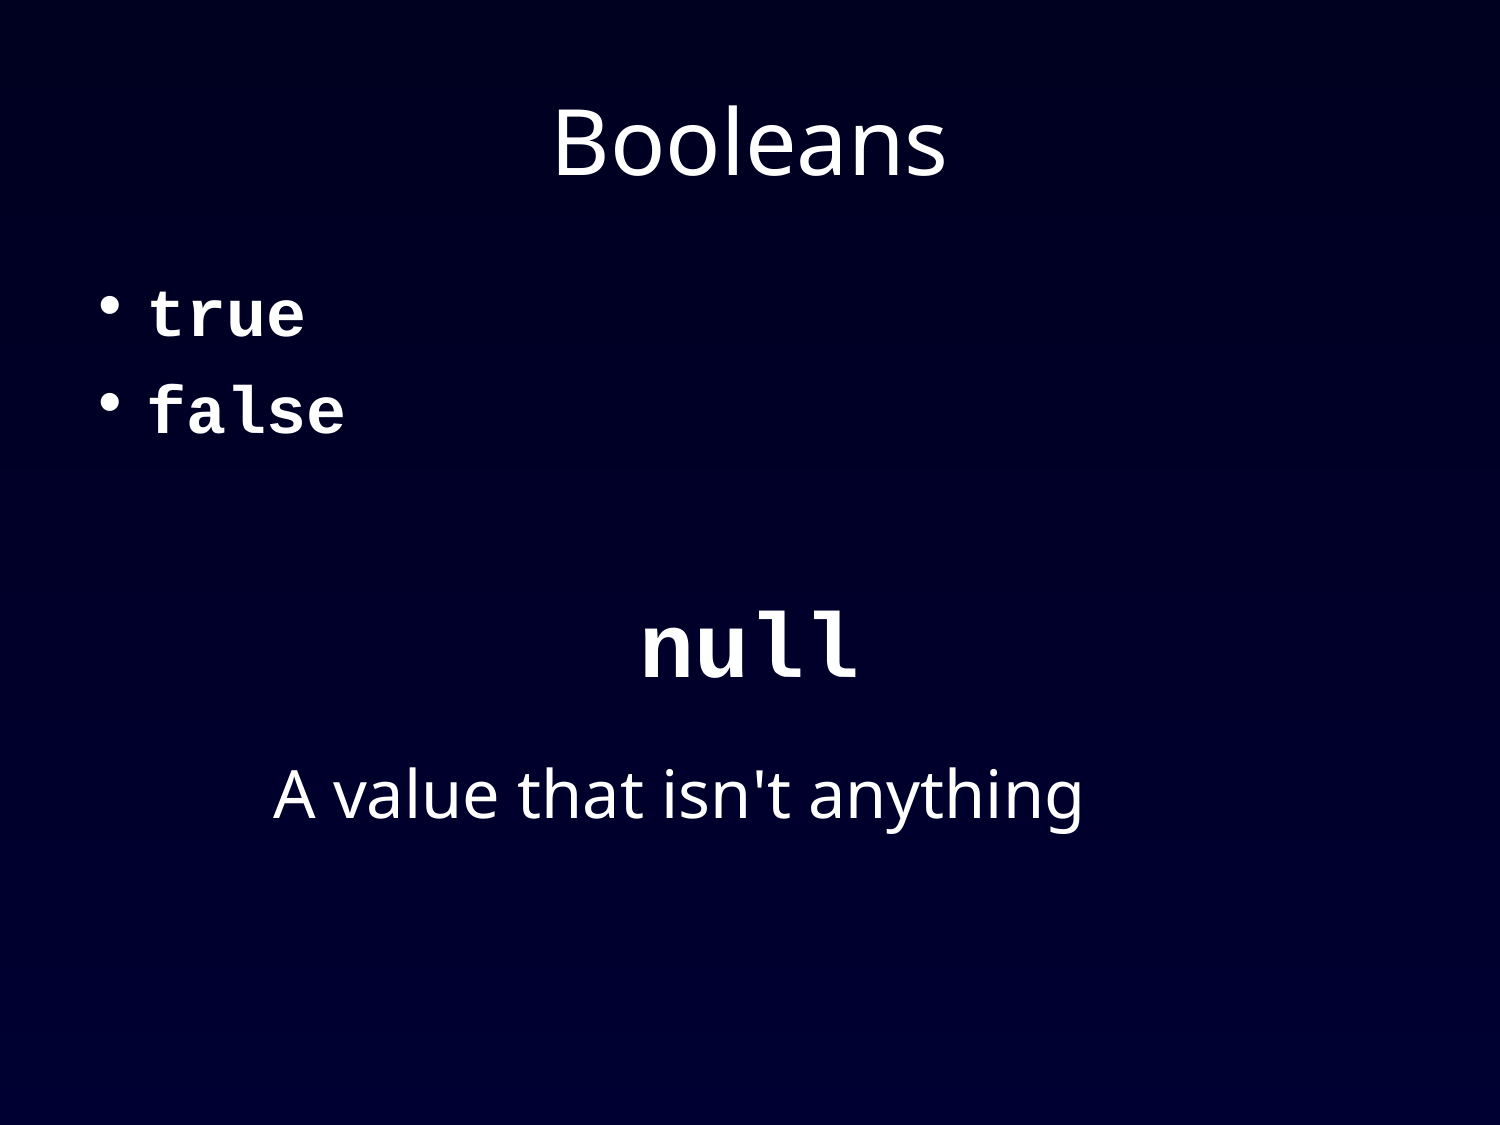

# Booleans
true
false
null
A value that isn't anything